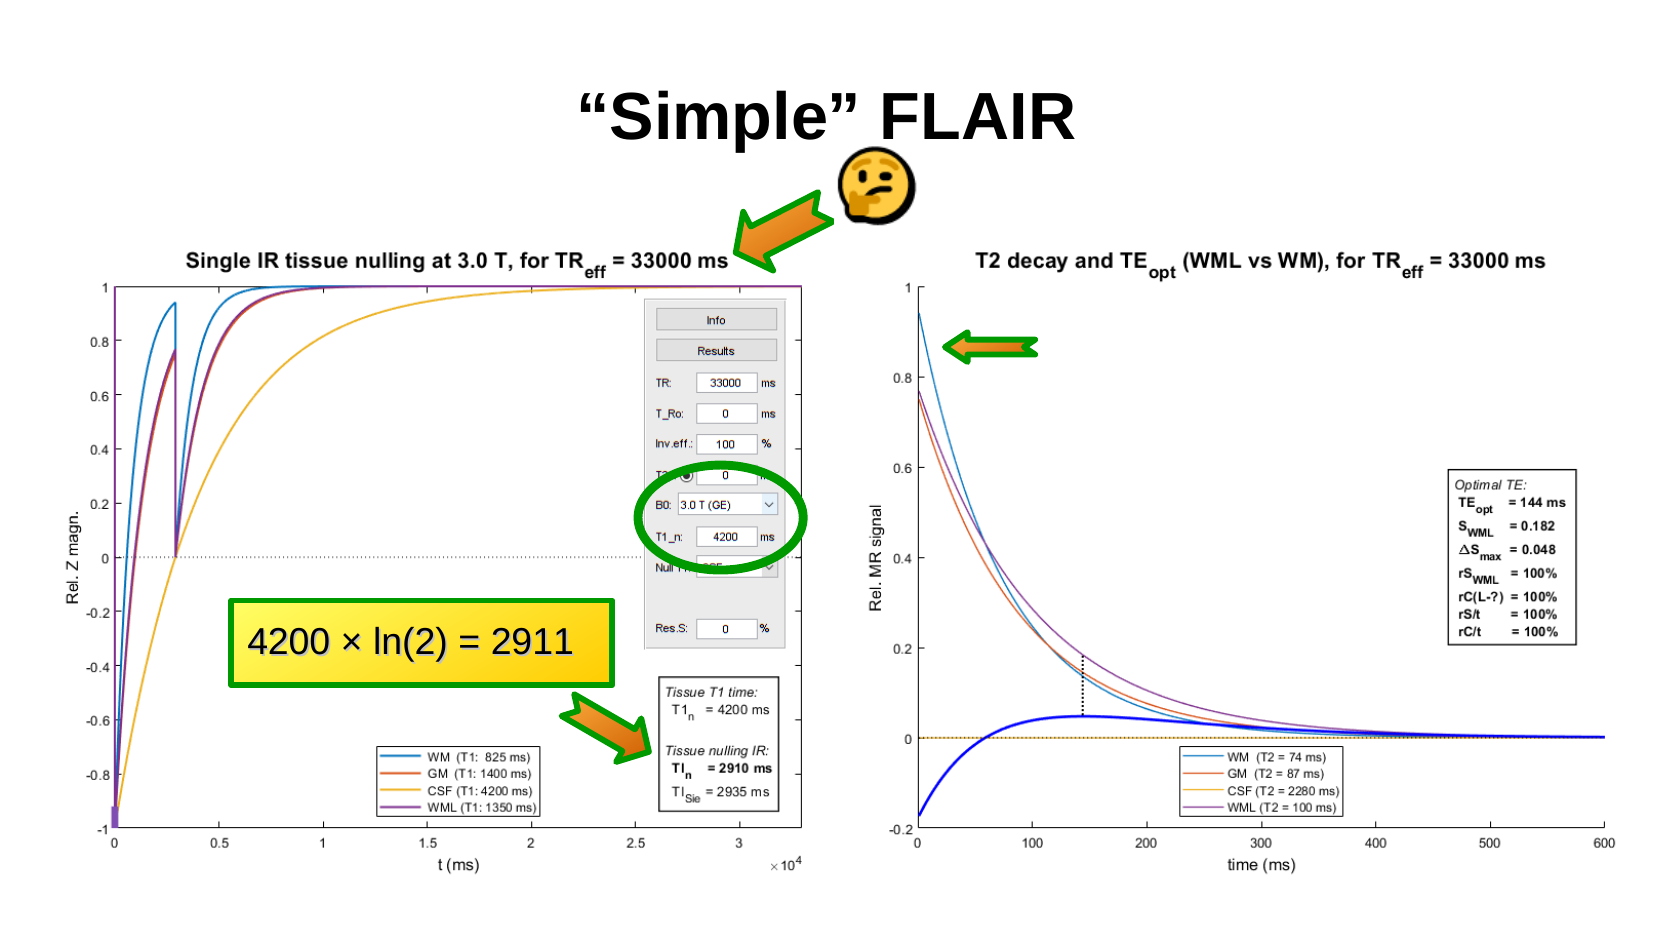

# “Simple” FLAIR
4200 × ln(2) = 2911